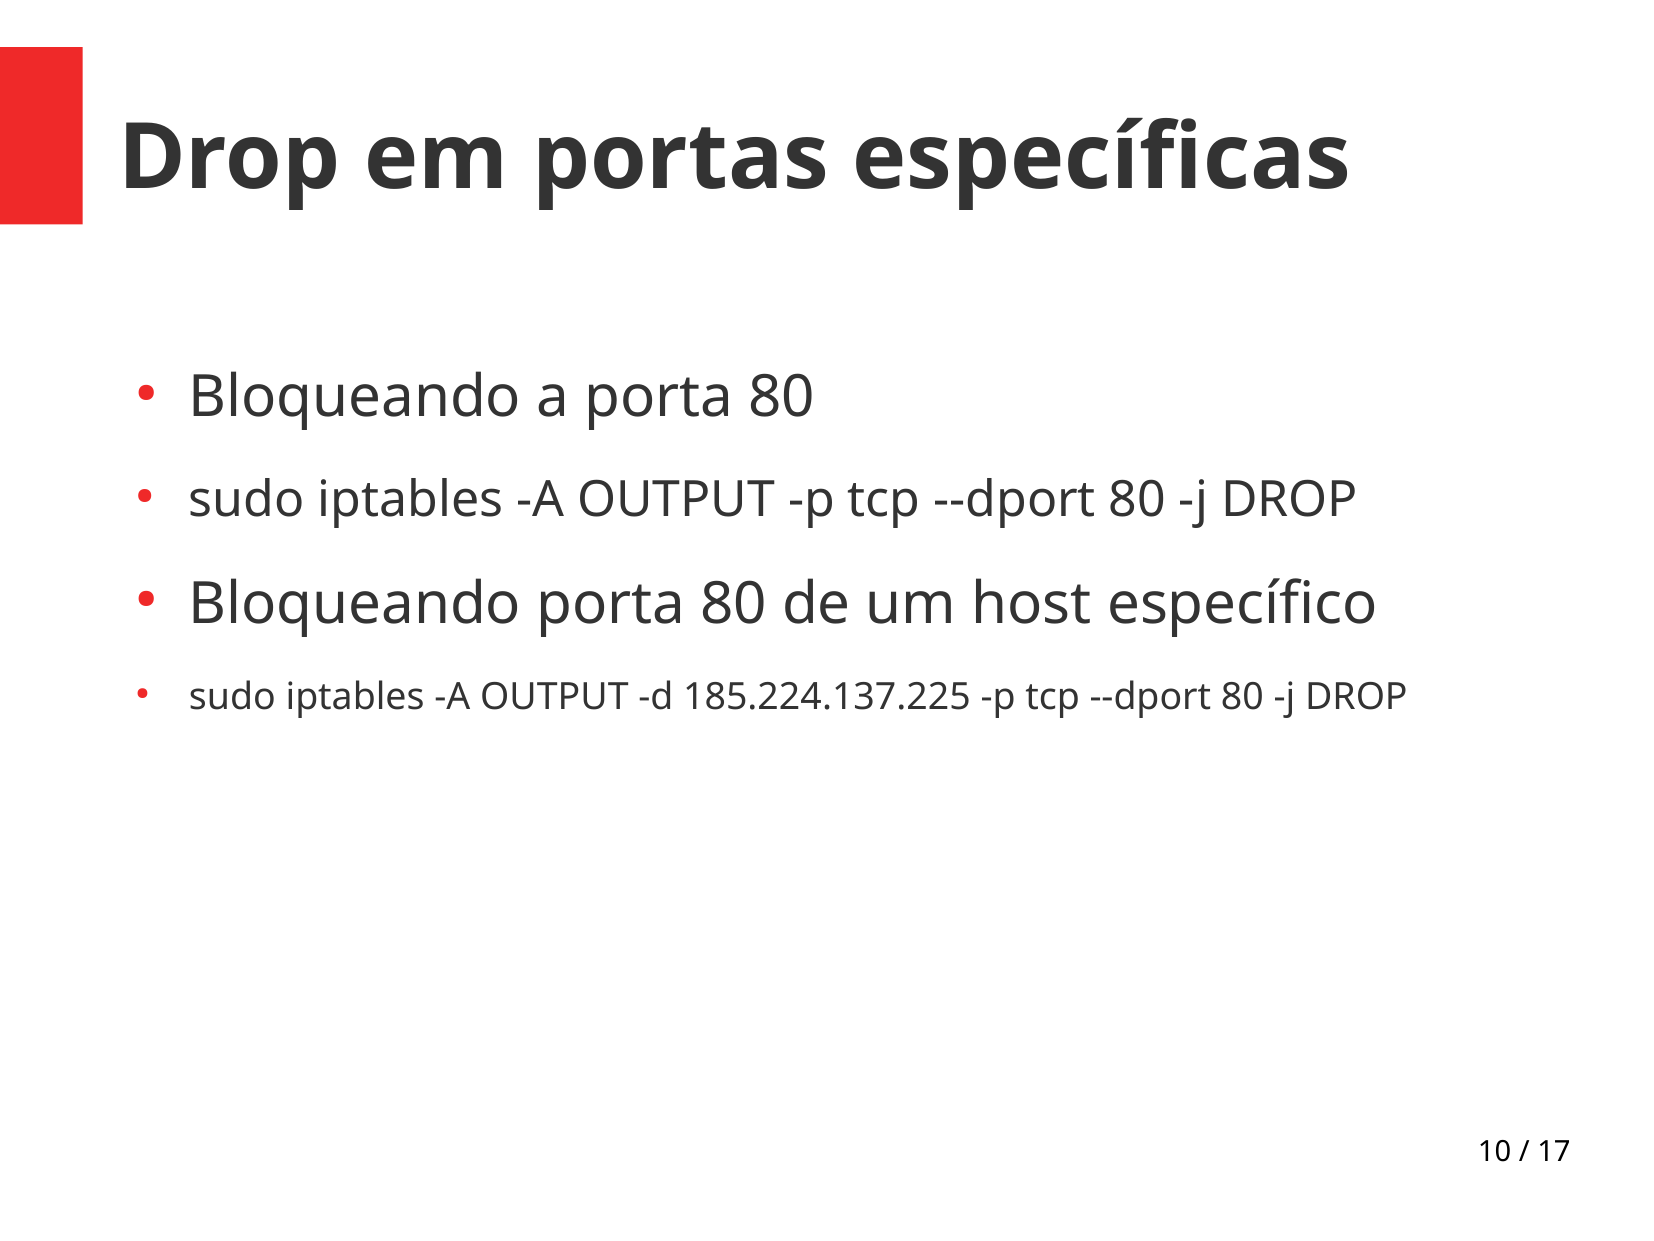

# Drop em portas específicas
Bloqueando a porta 80
sudo iptables -A OUTPUT -p tcp --dport 80 -j DROP
Bloqueando porta 80 de um host específico
sudo iptables -A OUTPUT -d 185.224.137.225 -p tcp --dport 80 -j DROP
10